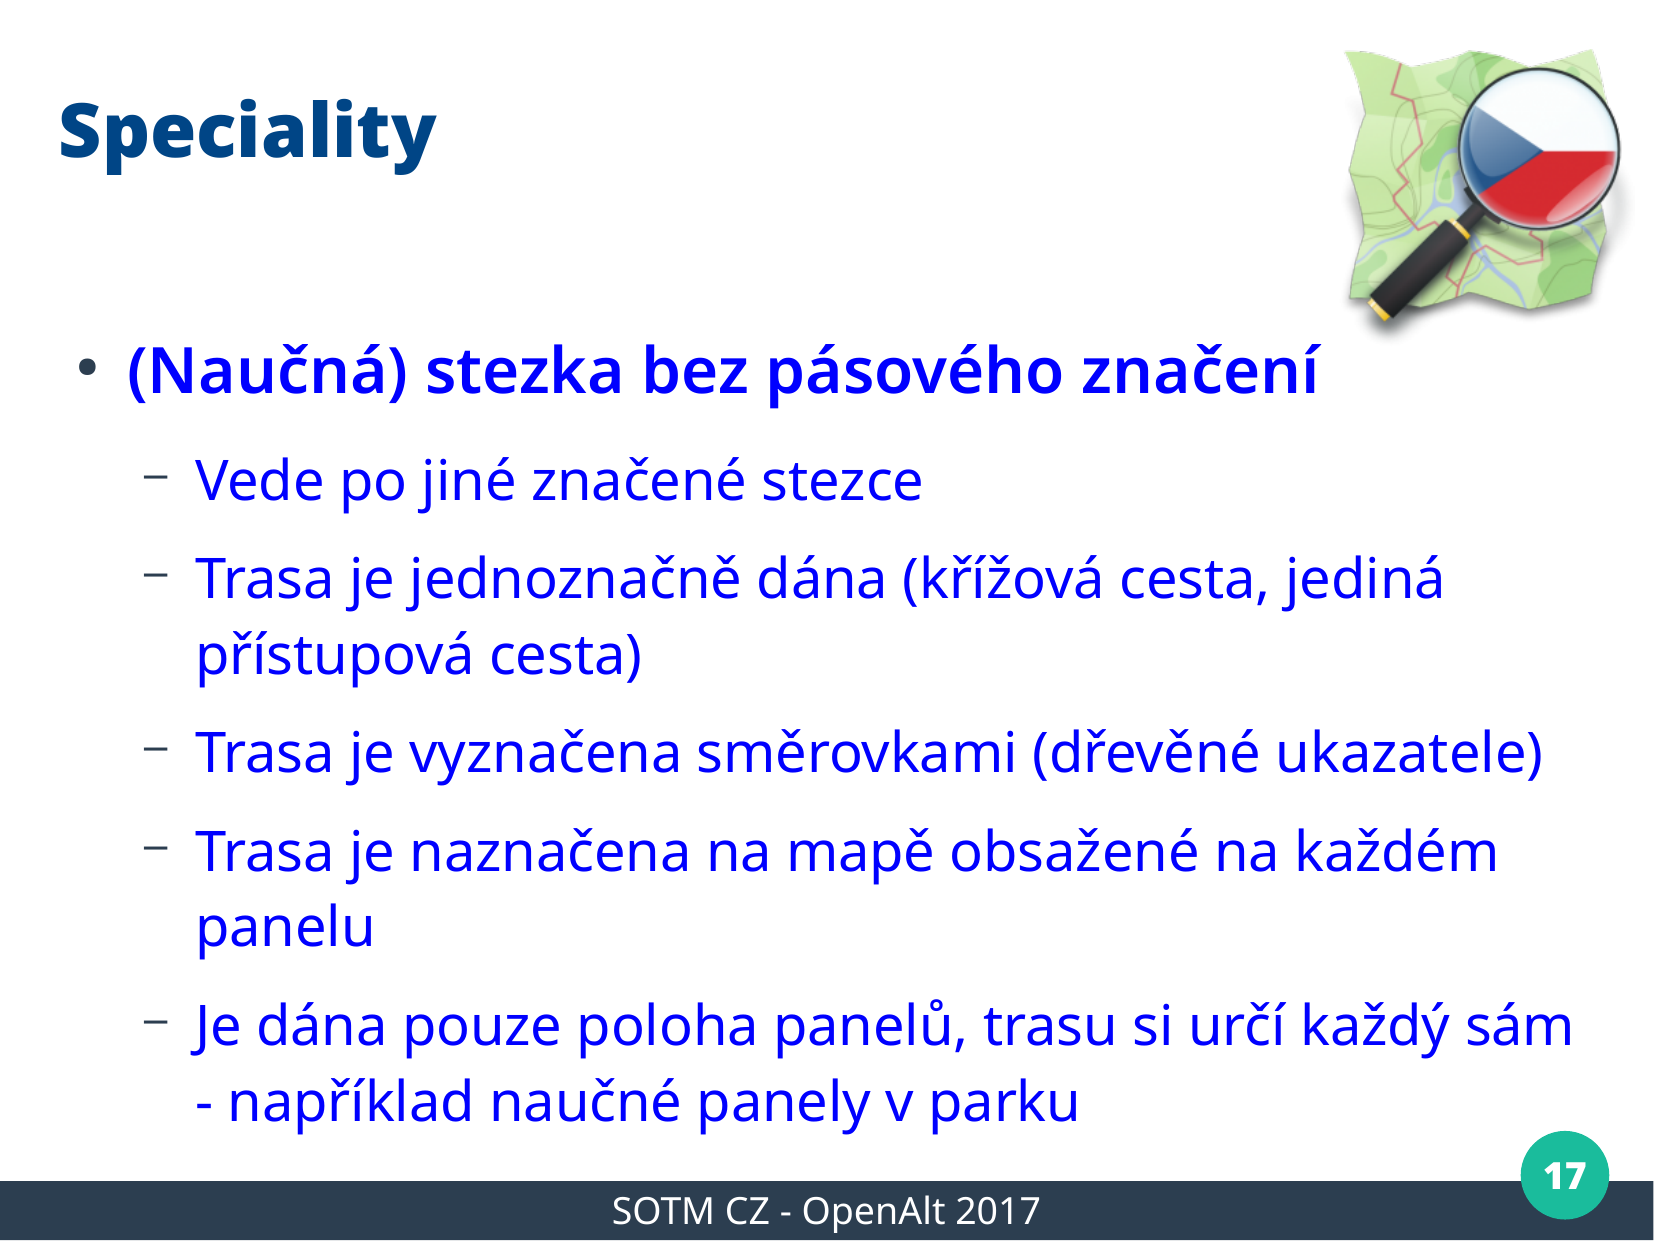

# Speciality
(Naučná) stezka bez pásového značení
Vede po jiné značené stezce
Trasa je jednoznačně dána (křížová cesta, jediná přístupová cesta)
Trasa je vyznačena směrovkami (dřevěné ukazatele)
Trasa je naznačena na mapě obsažené na každém panelu
Je dána pouze poloha panelů, trasu si určí každý sám - například naučné panely v parku
17
SOTM CZ - OpenAlt 2017